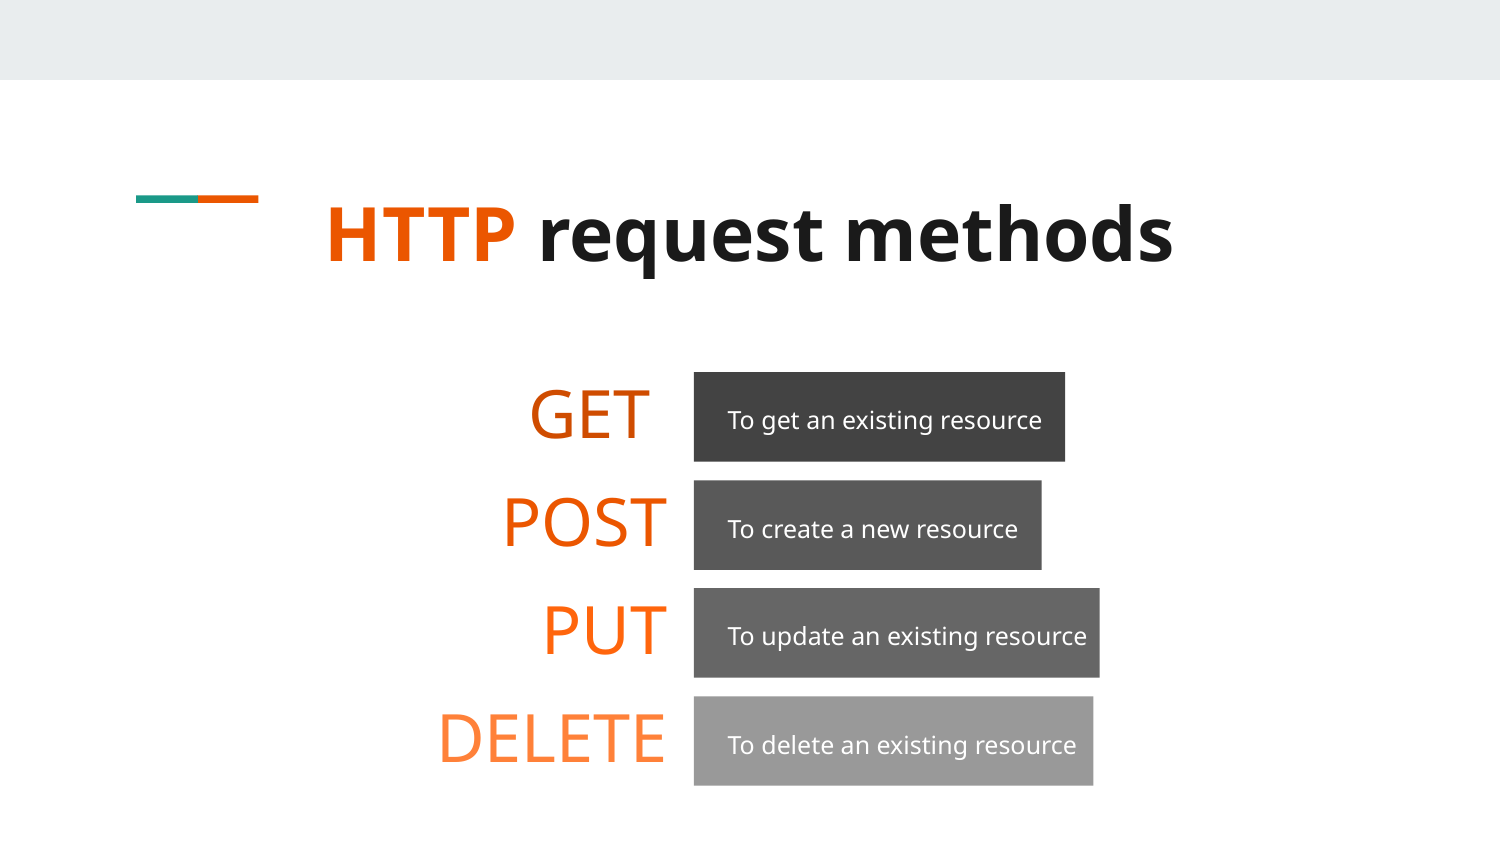

# HTTP request methods
GET
To get an existing resource
POST
To create a new resource
PUT
To update an existing resource
DELETE
To delete an existing resource